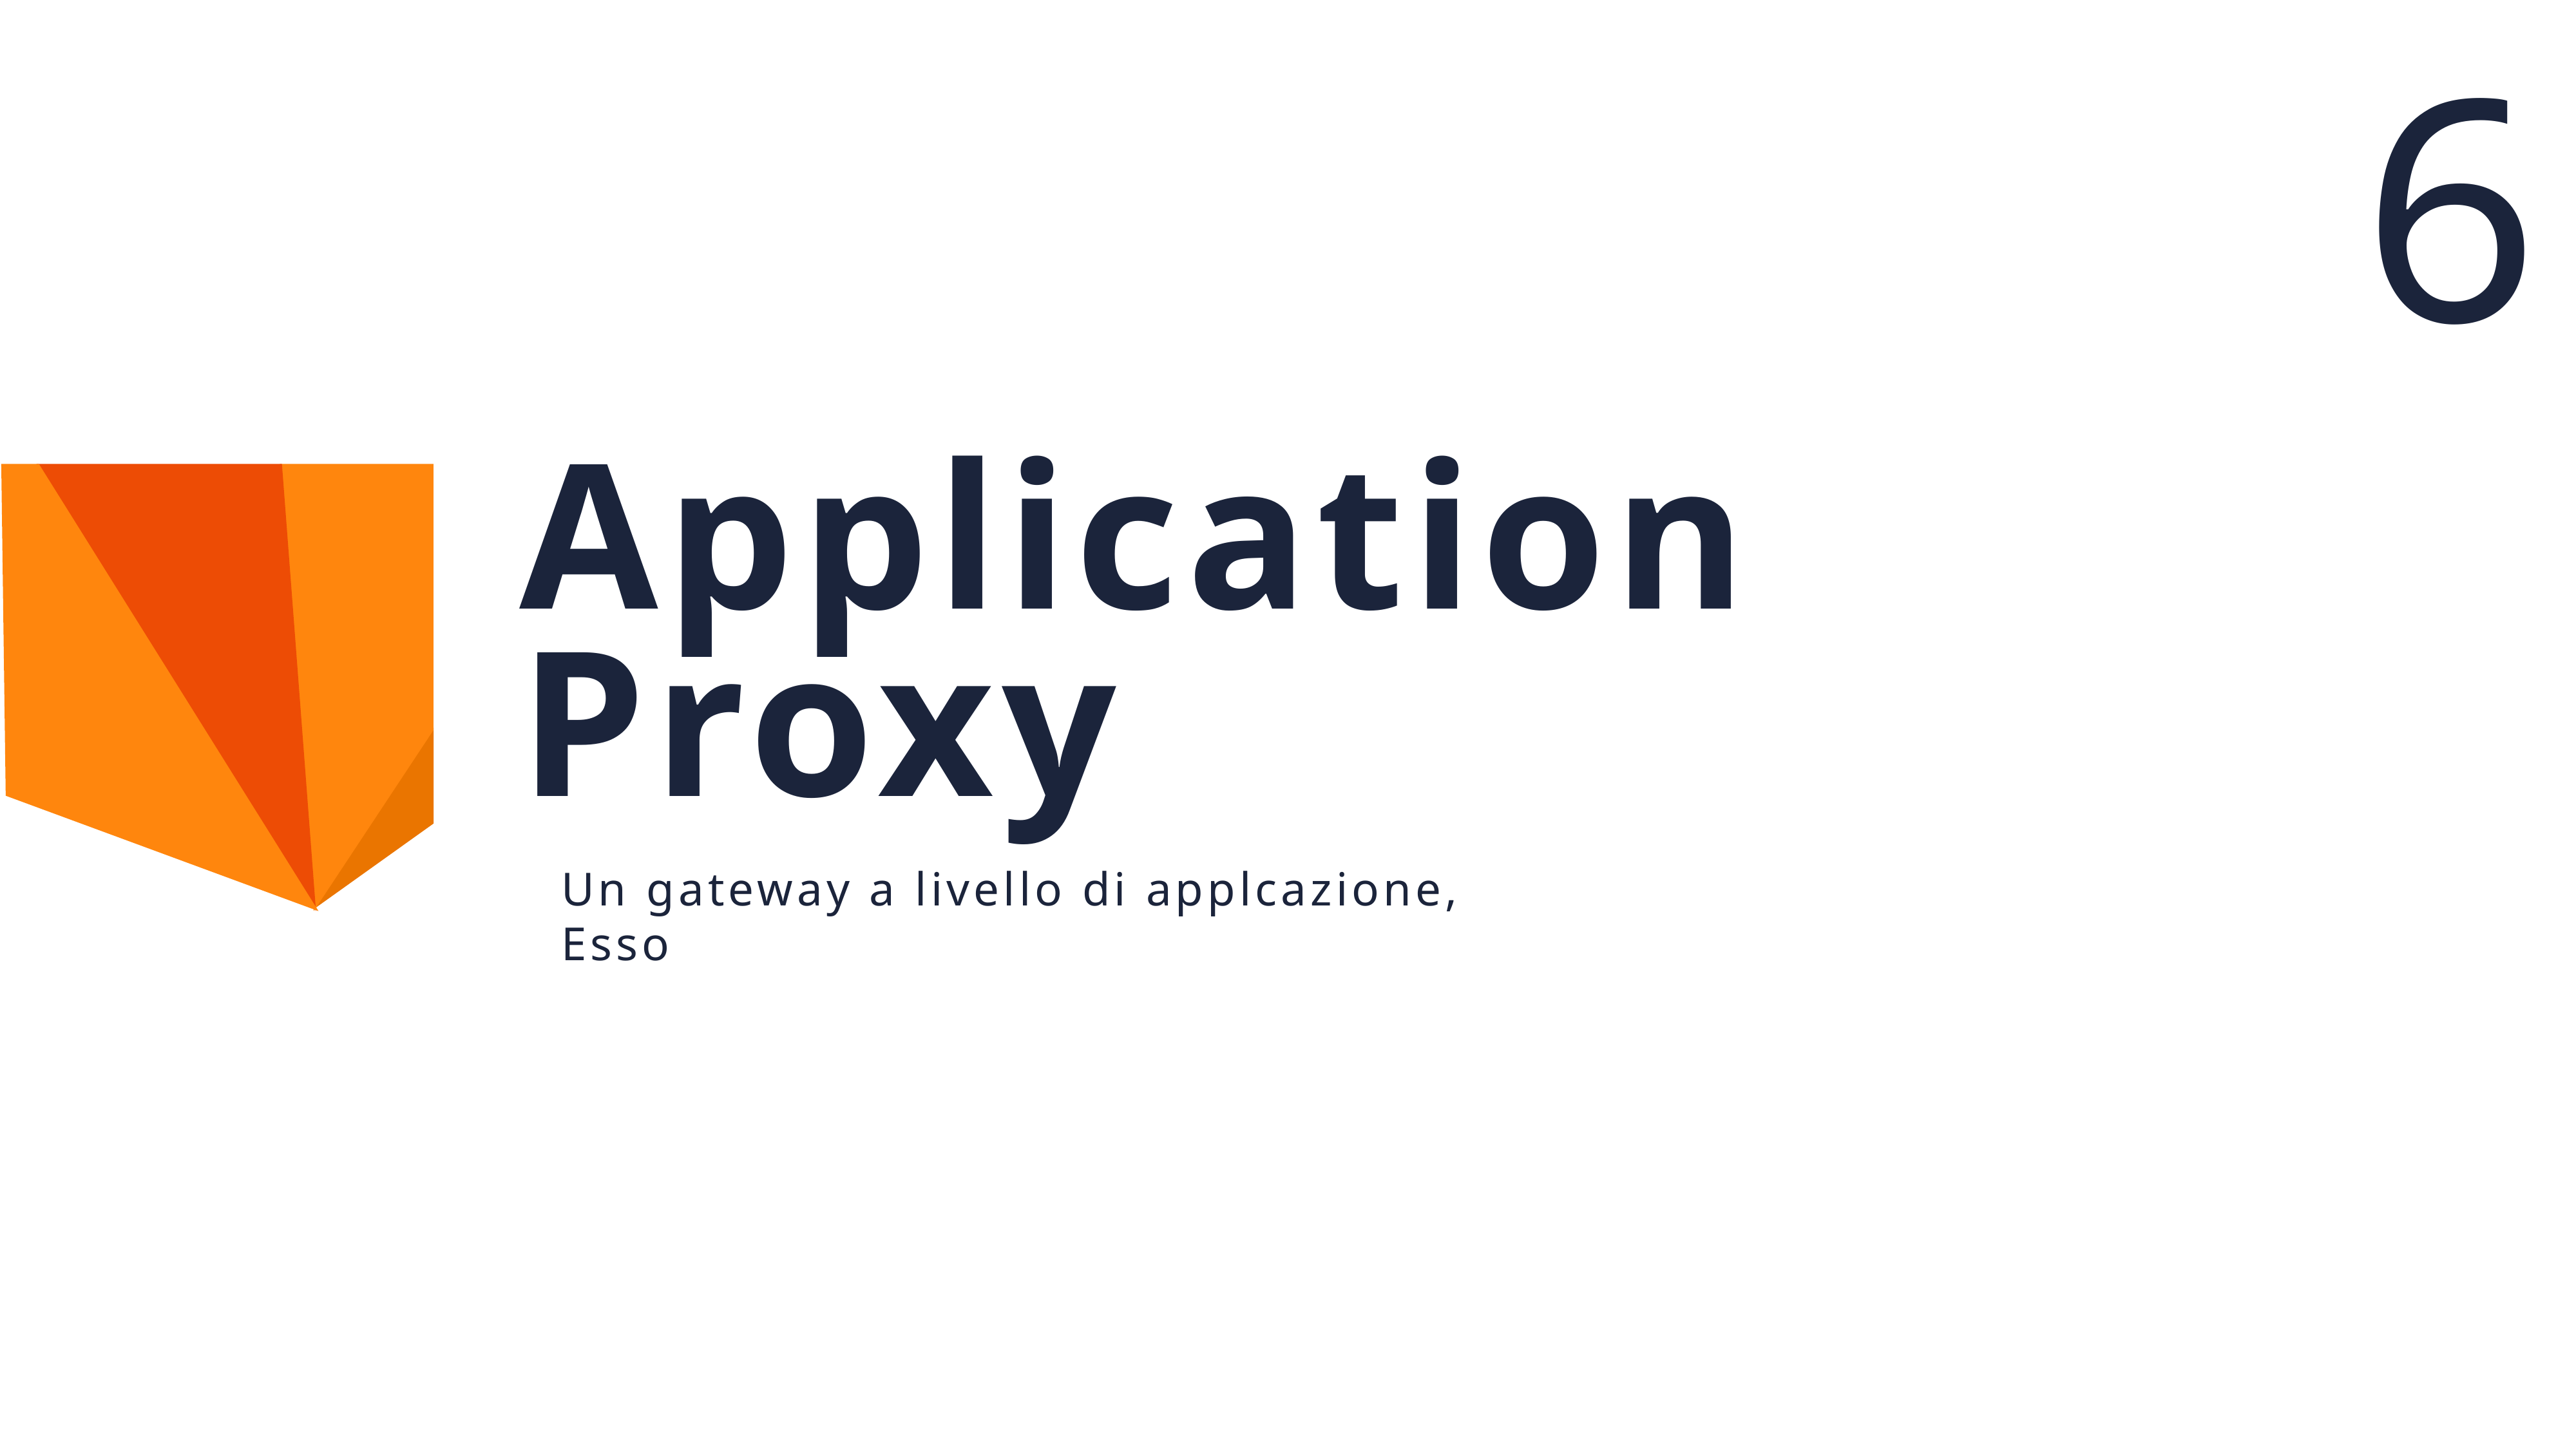

6
Application
Proxy
Un gateway a livello di applcazione,
Esso